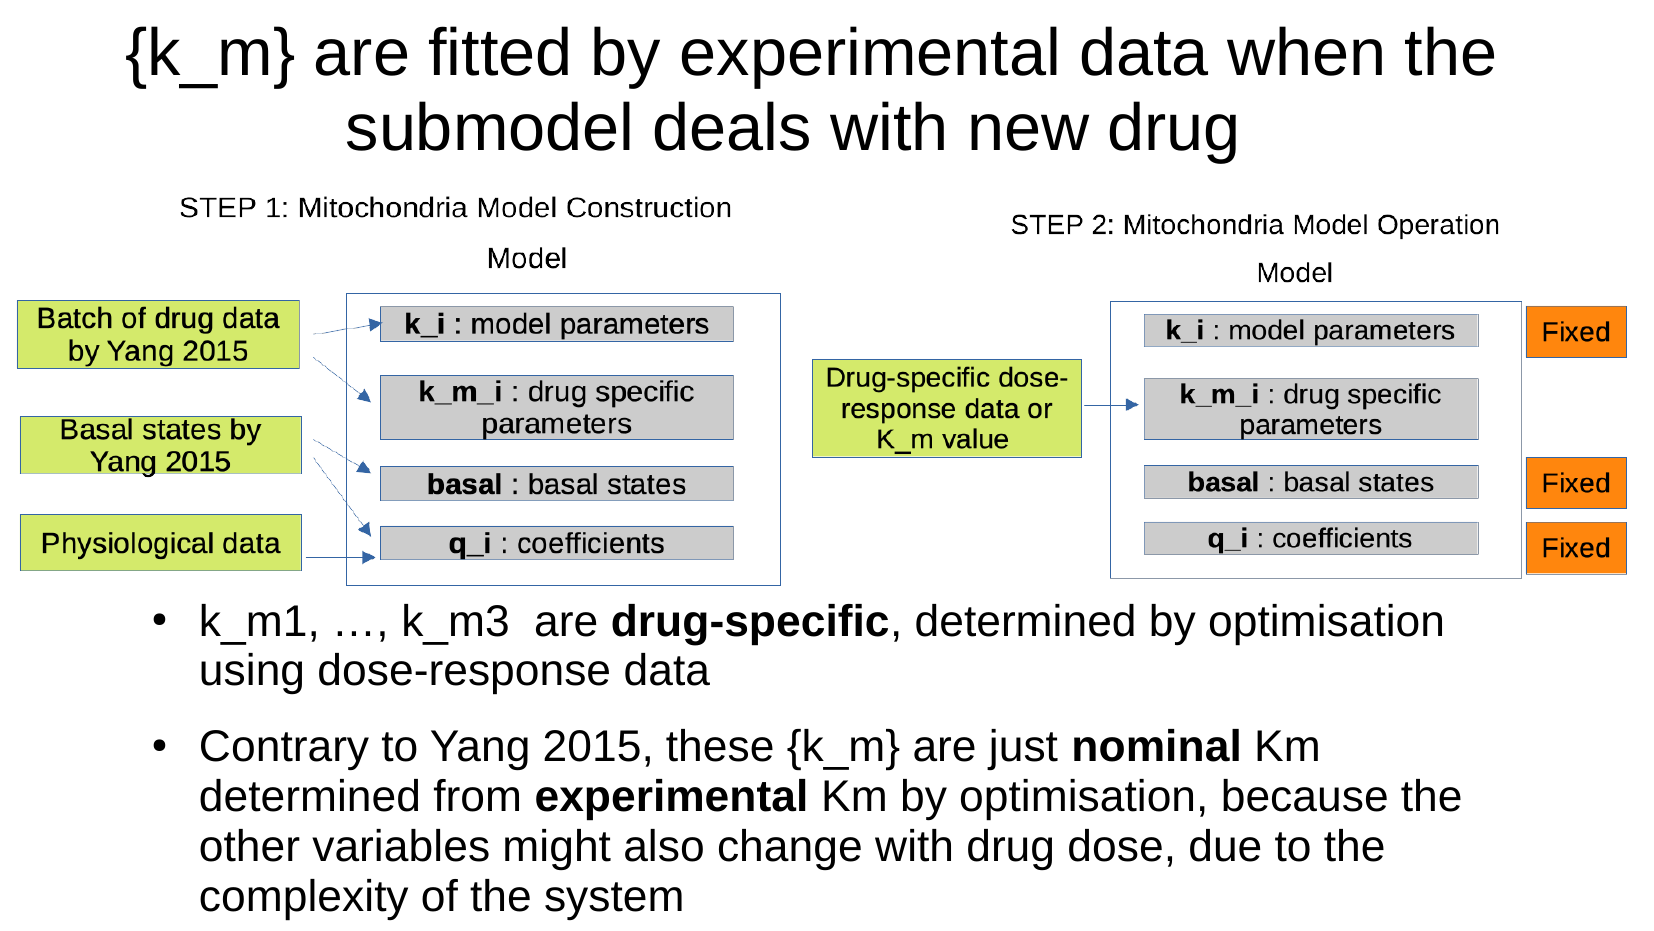

{k_m} are fitted by experimental data when the submodel deals with new drug
# k_m1, …, k_m3 are drug-specific, determined by optimisation using dose-response data
Contrary to Yang 2015, these {k_m} are just nominal Km determined from experimental Km by optimisation, because the other variables might also change with drug dose, due to the complexity of the system